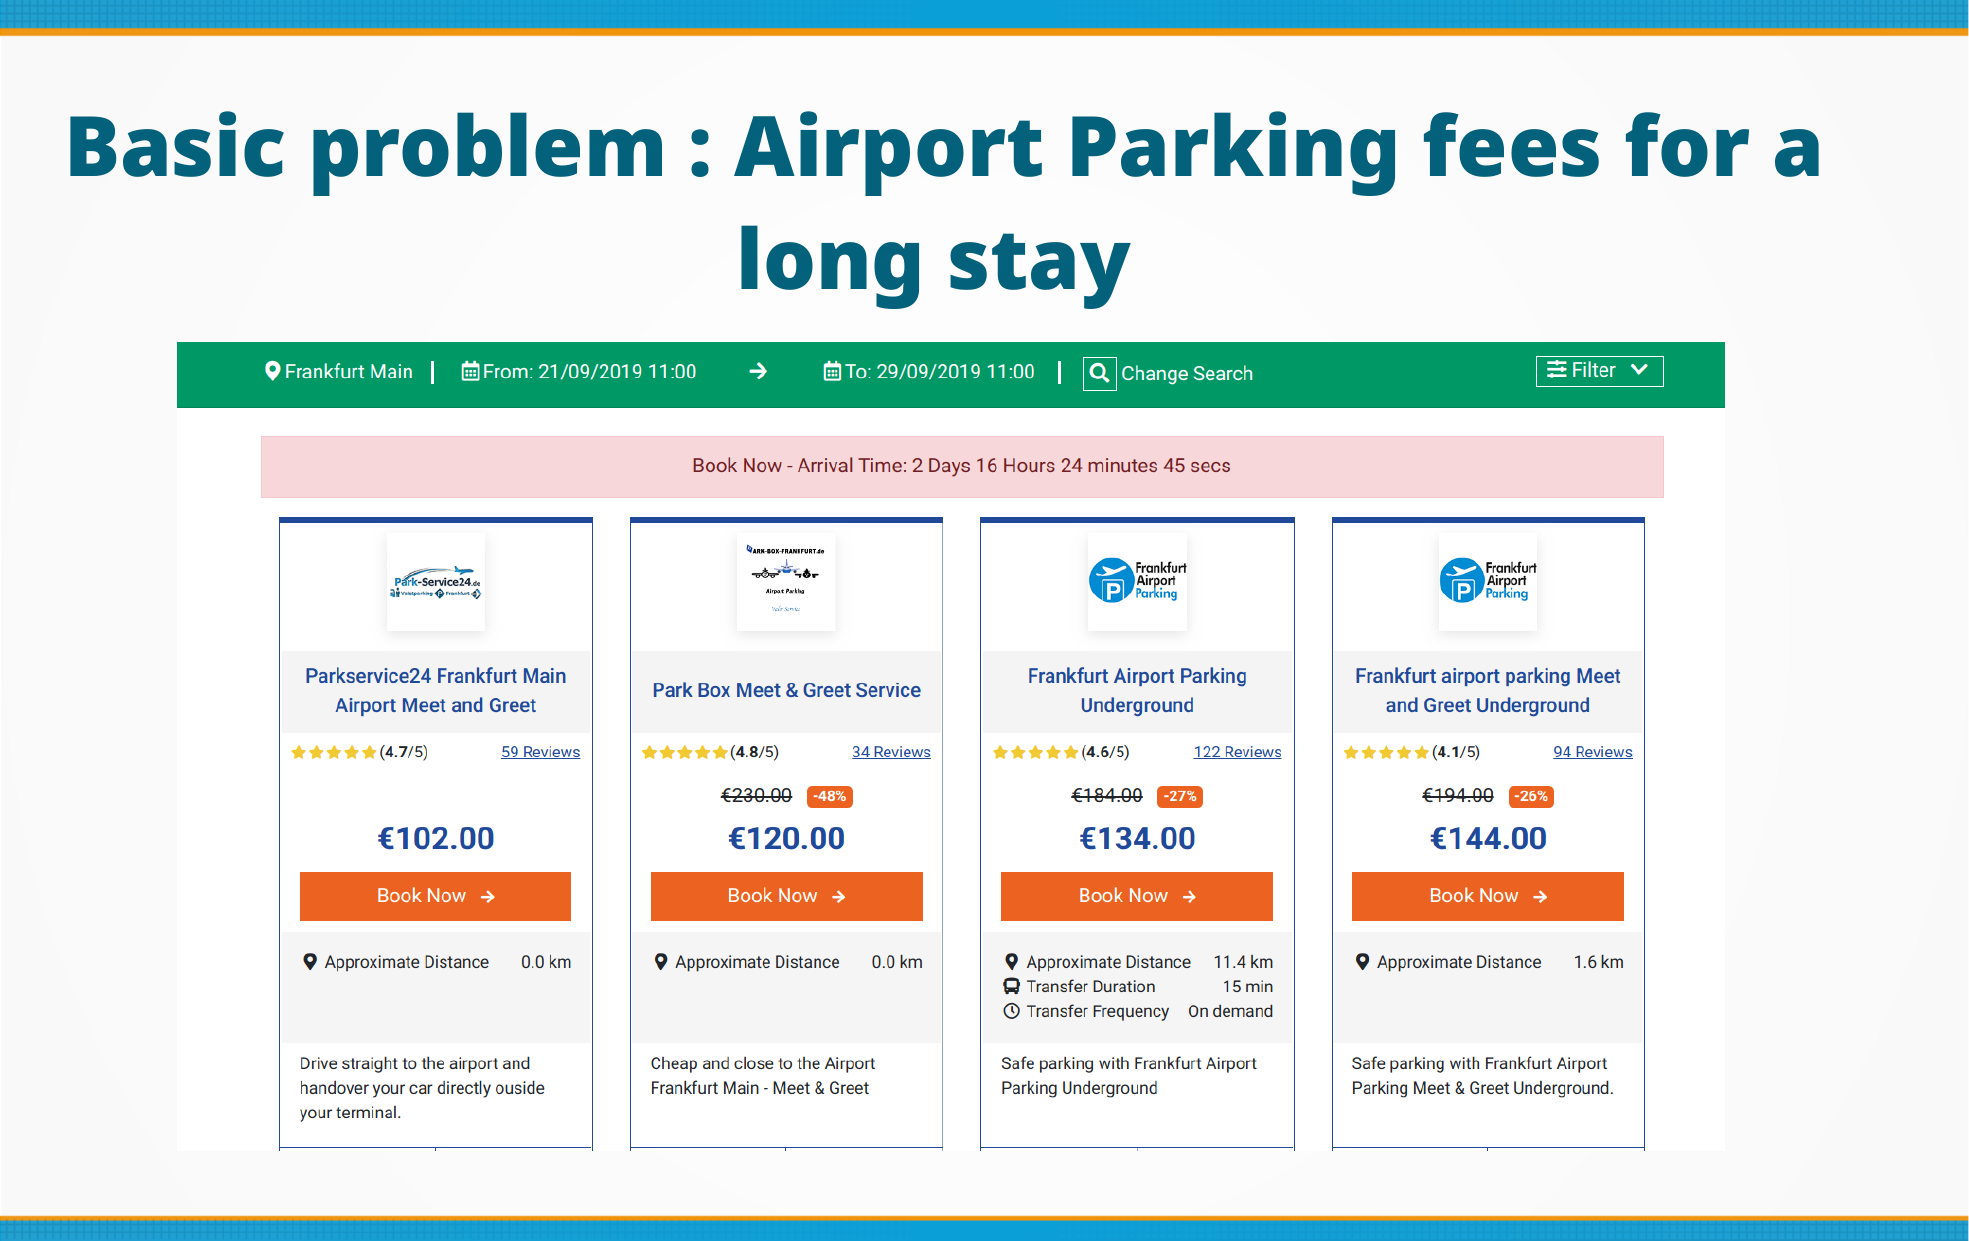

# Basic problem : Airport Parking fees for a long stay